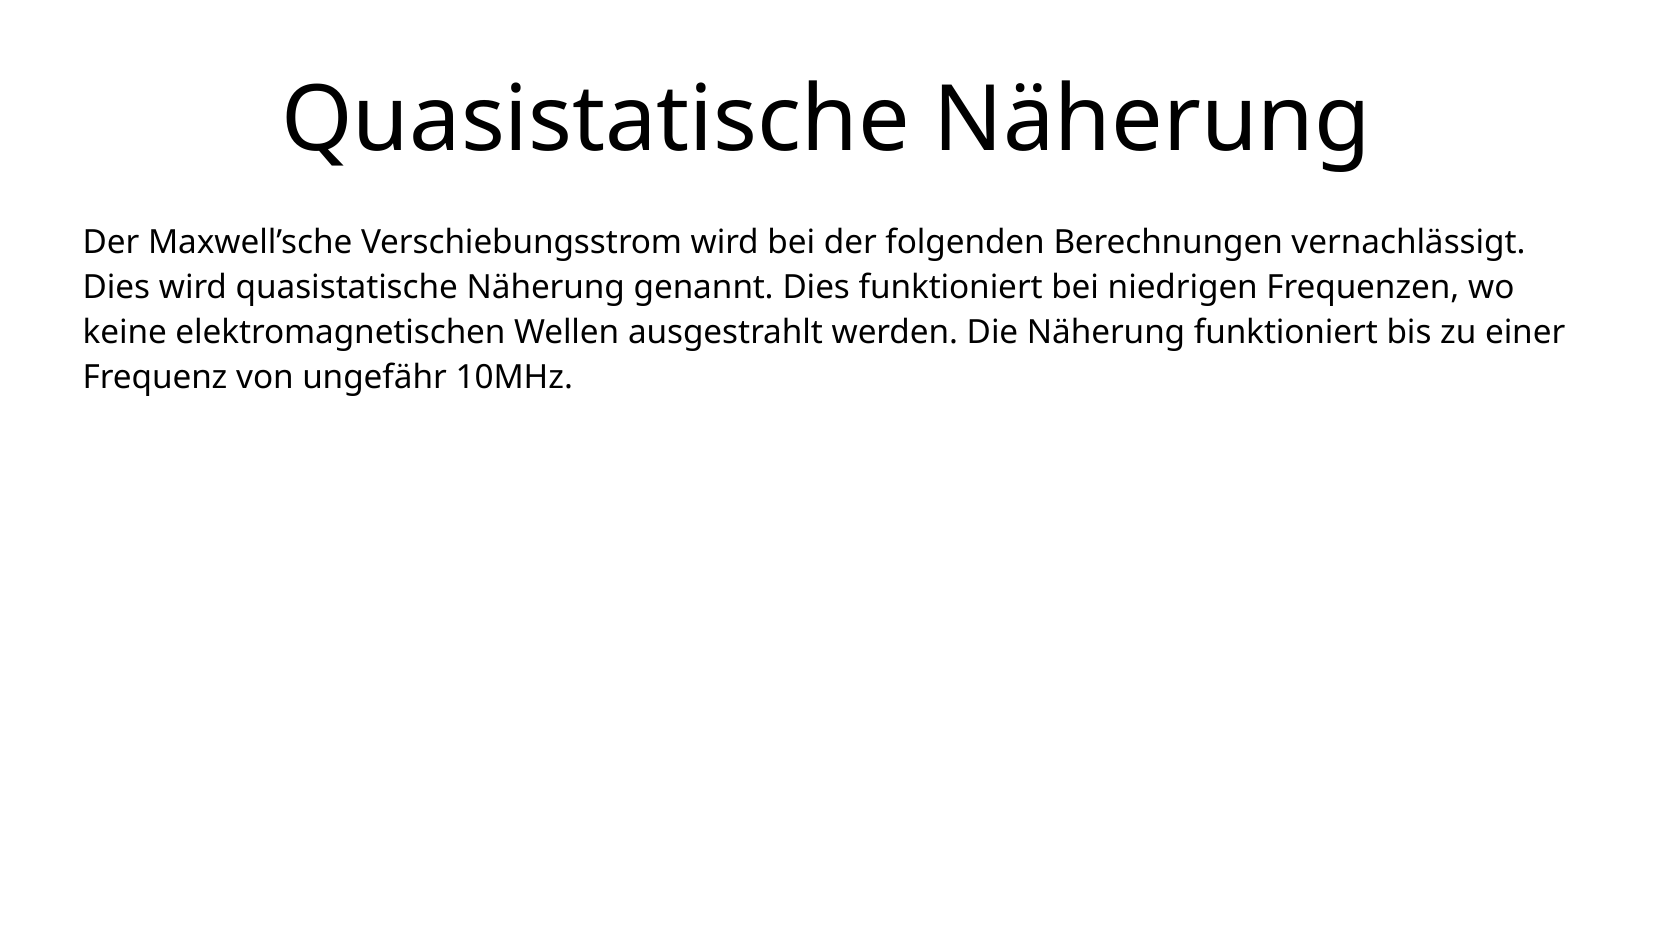

# Quasistatische Näherung
Der Maxwell’sche Verschiebungsstrom wird bei der folgenden Berechnungen vernachlässigt. Dies wird quasistatische Näherung genannt. Dies funktioniert bei niedrigen Frequenzen, wo keine elektromagnetischen Wellen ausgestrahlt werden. Die Näherung funktioniert bis zu einer Frequenz von ungefähr 10MHz.